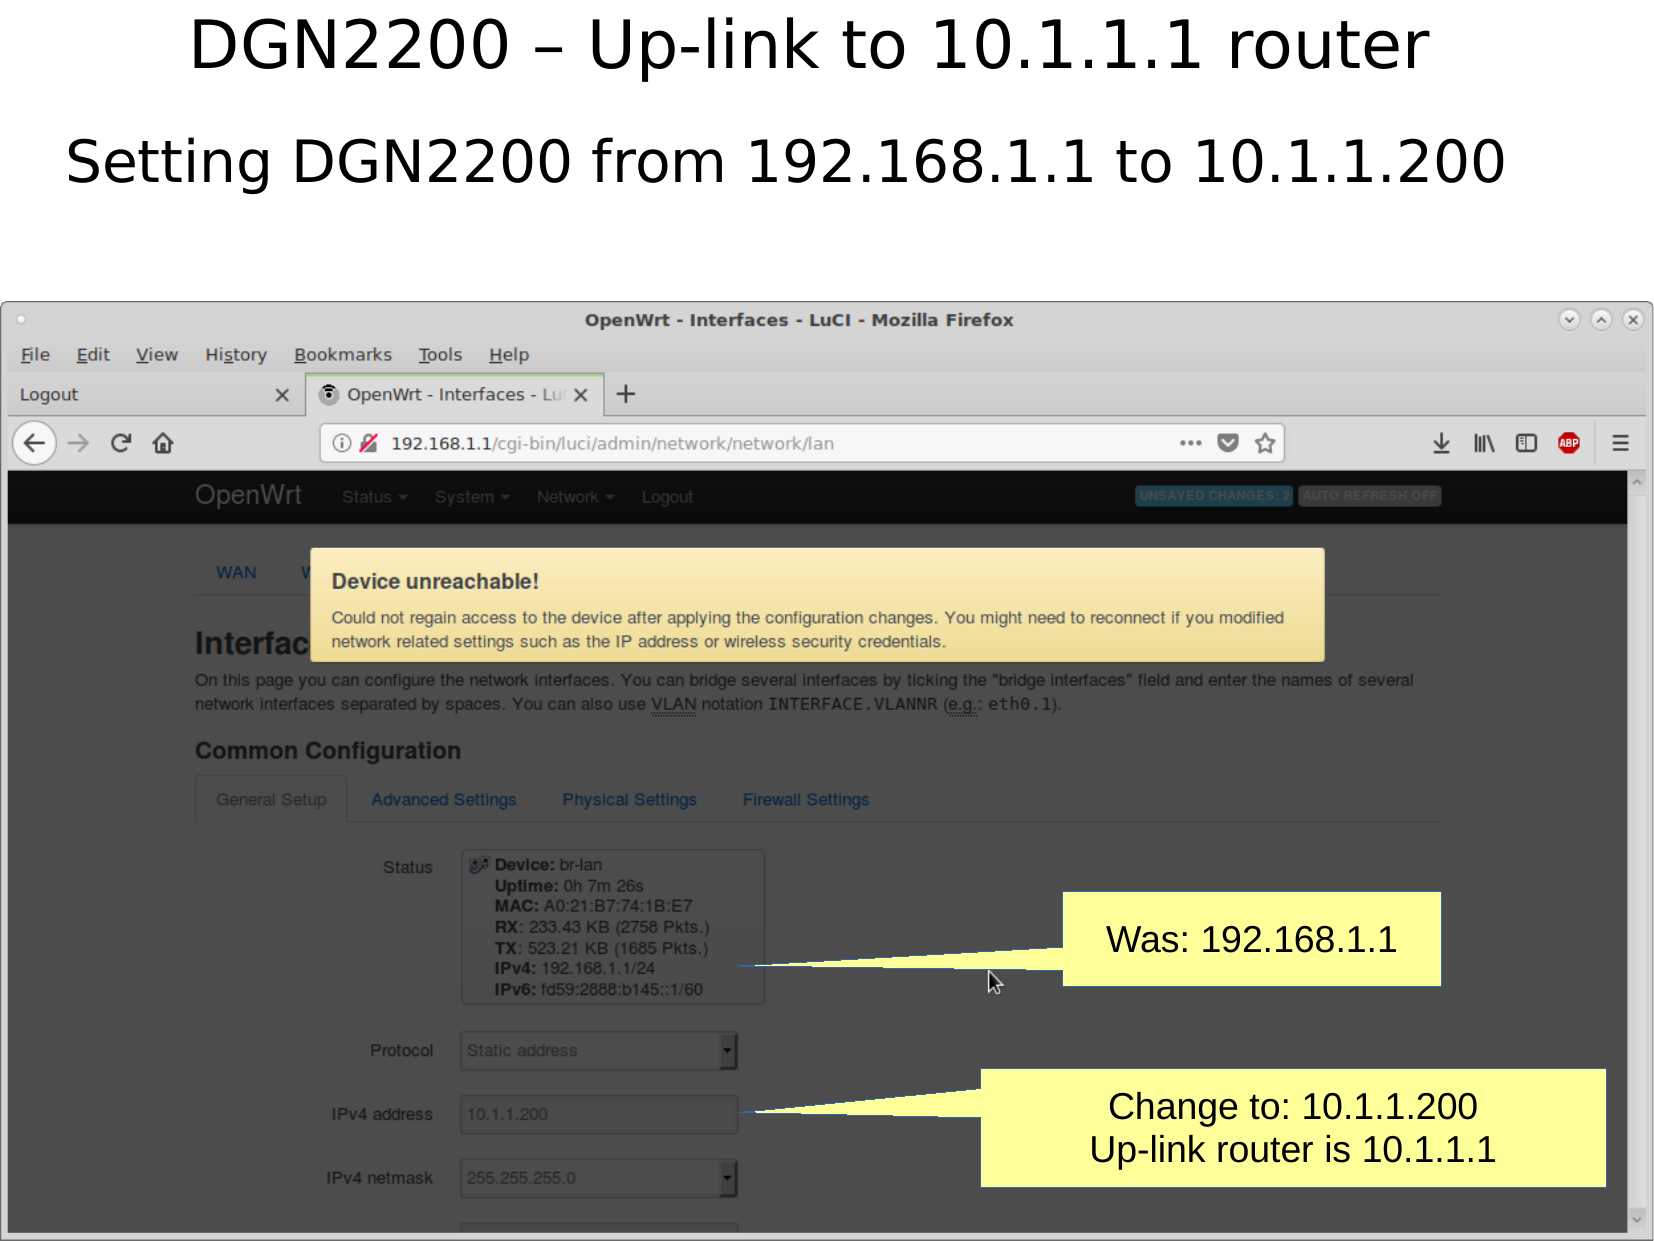

# DGN2200 – Up-link to 10.1.1.1 router
Setting DGN2200 from 192.168.1.1 to 10.1.1.200
Was: 192.168.1.1
Change to: 10.1.1.200
Up-link router is 10.1.1.1